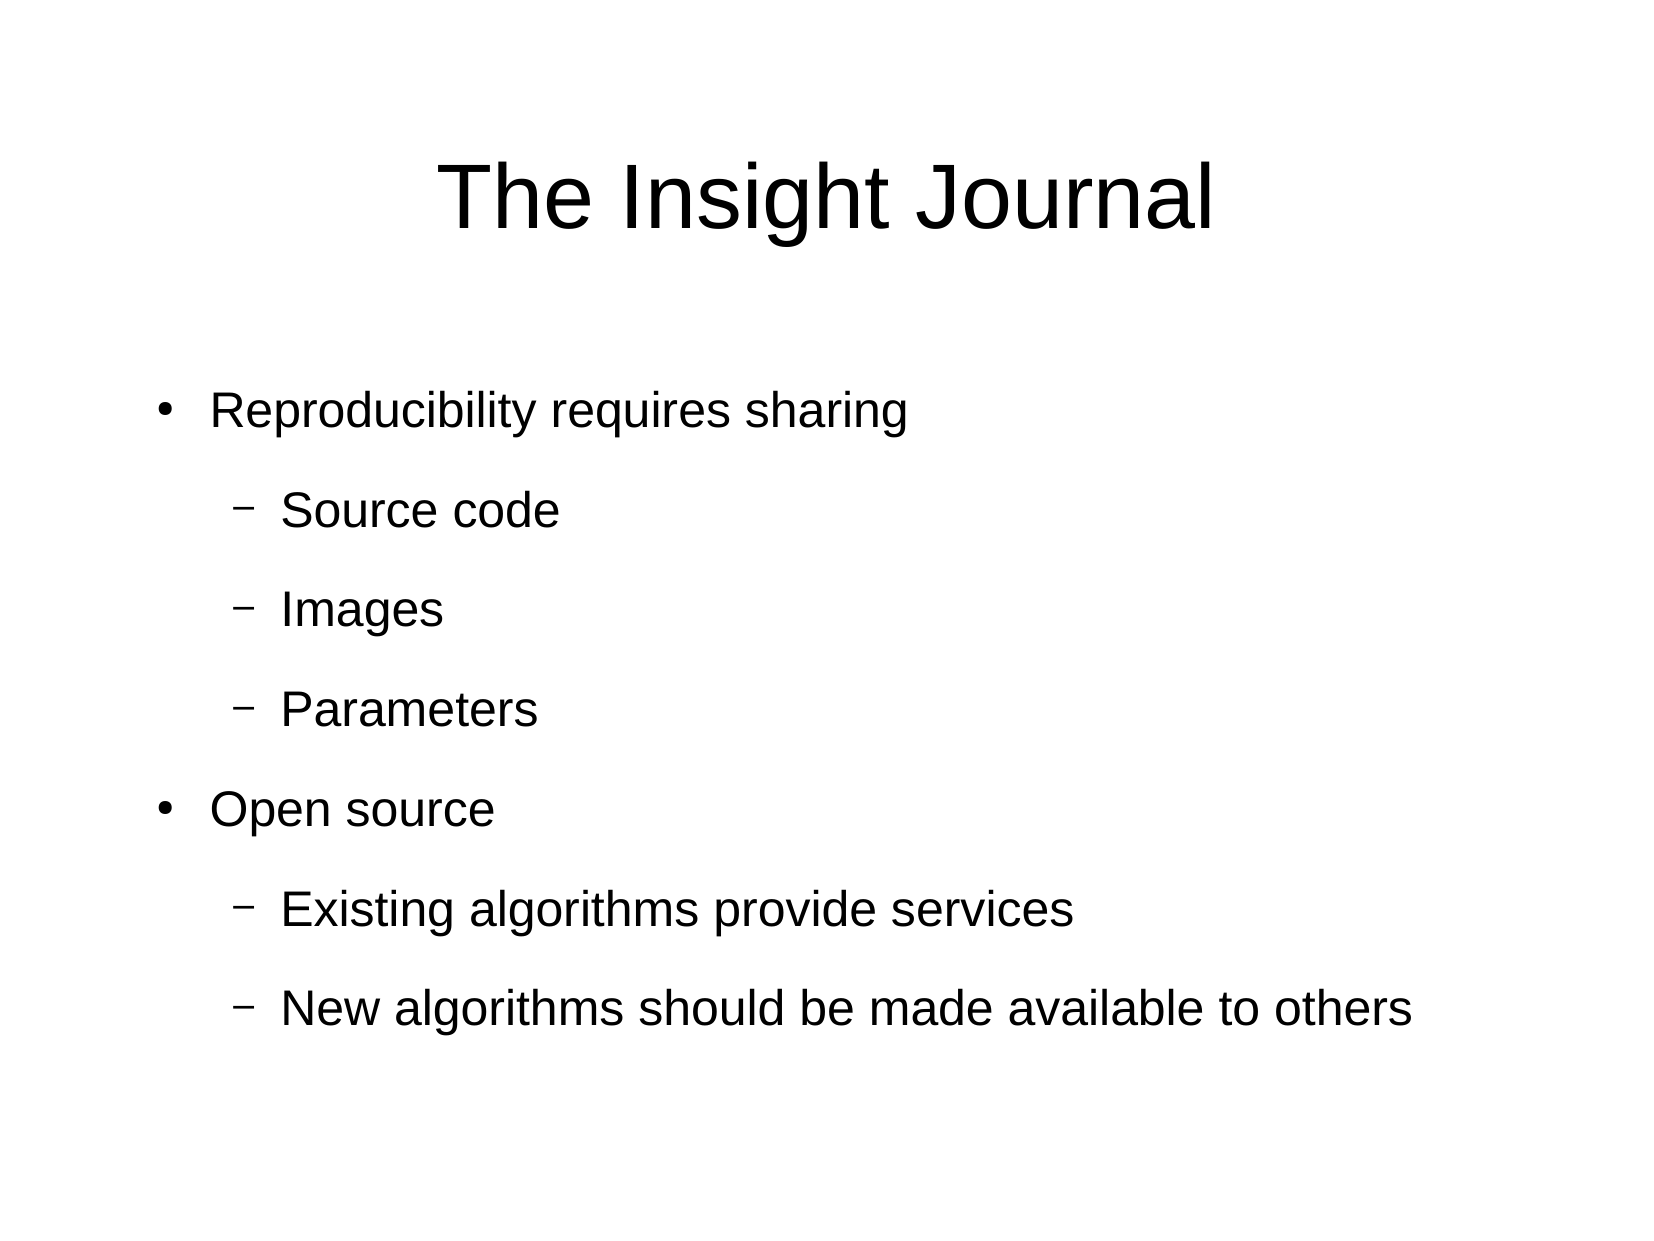

# The Insight Journal
Reproducibility requires sharing
Source code
Images
Parameters
Open source
Existing algorithms provide services
New algorithms should be made available to others